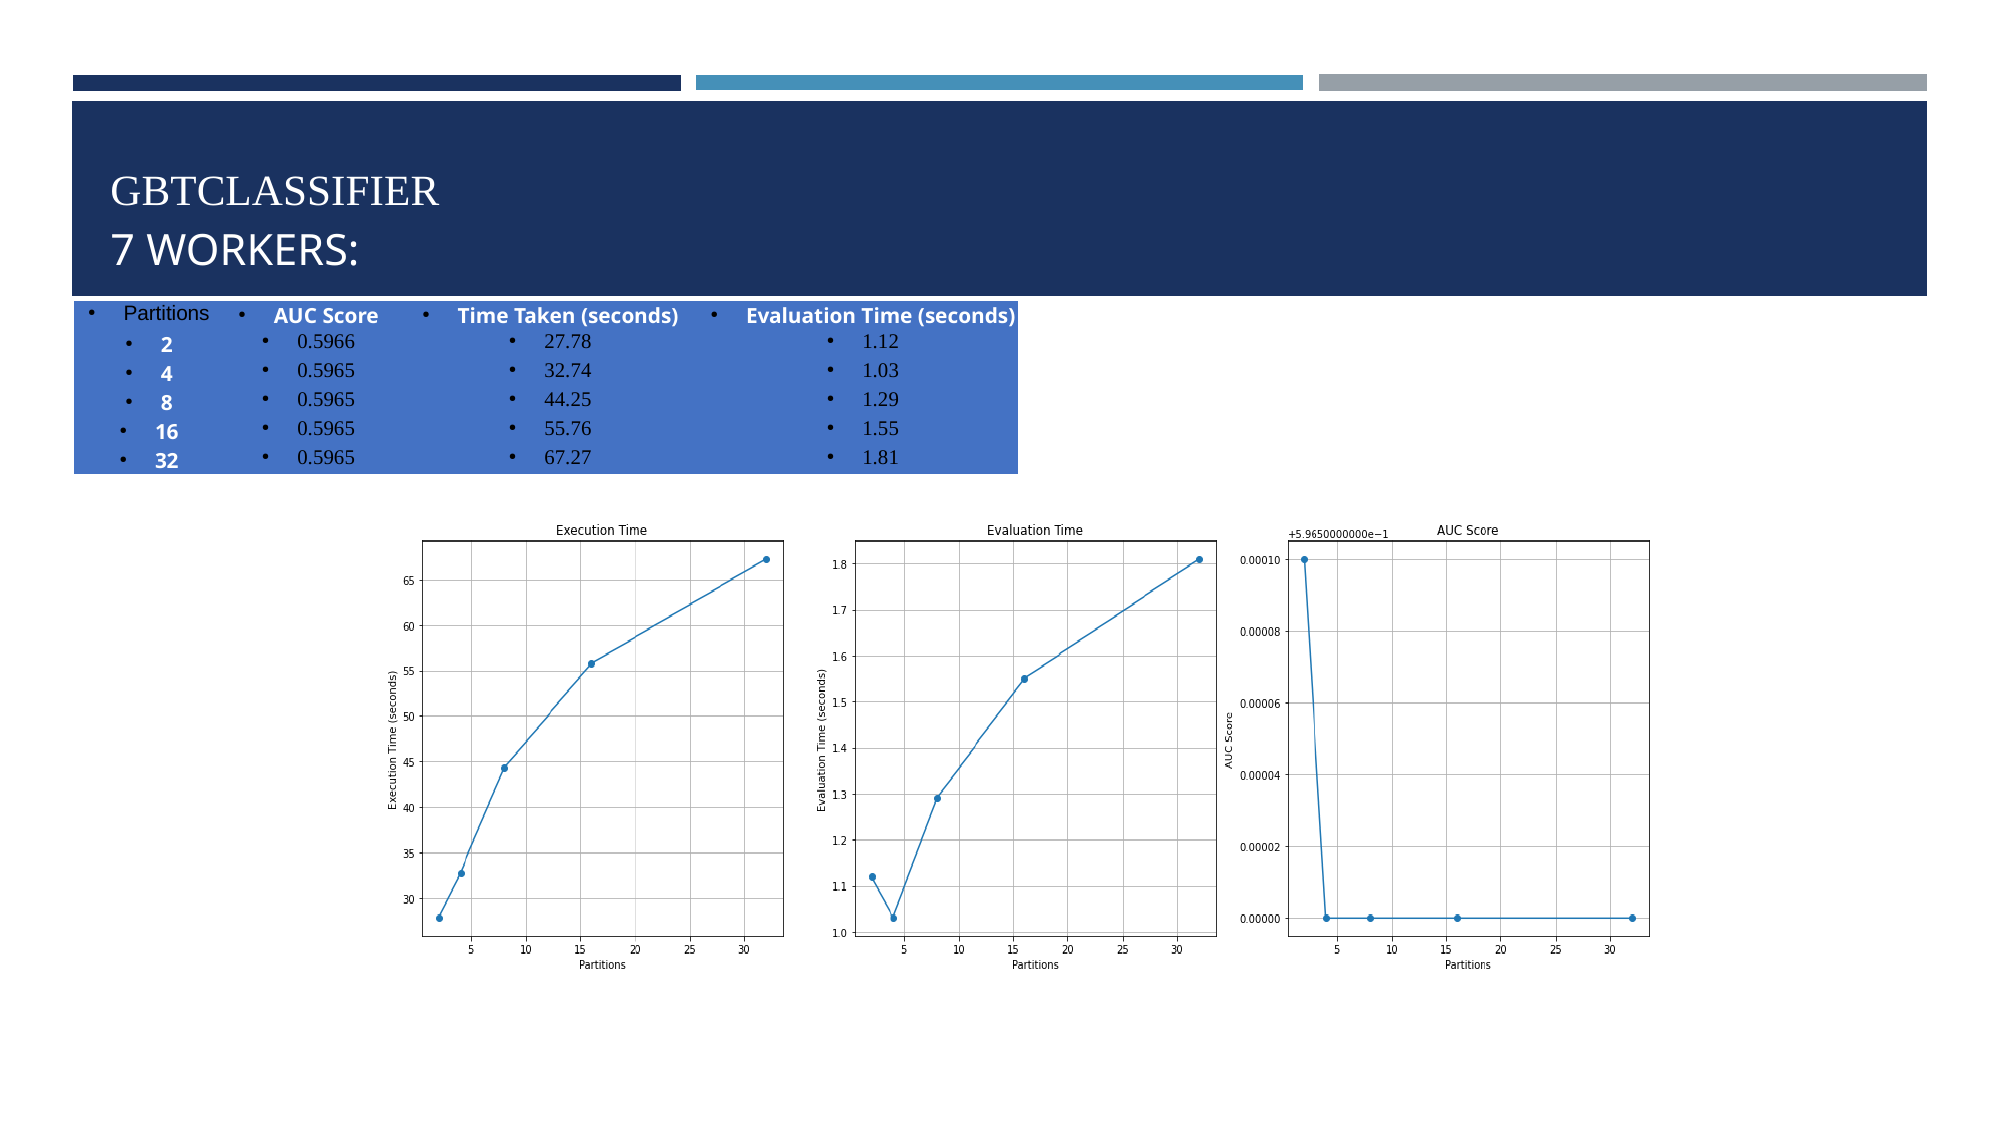

# GBTClassifier 7 workers:
| Partitions | AUC Score | Time Taken (seconds) | Evaluation Time (seconds) |
| --- | --- | --- | --- |
| 2 | 0.5966 | 27.78 | 1.12 |
| 4 | 0.5965 | 32.74 | 1.03 |
| 8 | 0.5965 | 44.25 | 1.29 |
| 16 | 0.5965 | 55.76 | 1.55 |
| 32 | 0.5965 | 67.27 | 1.81 |